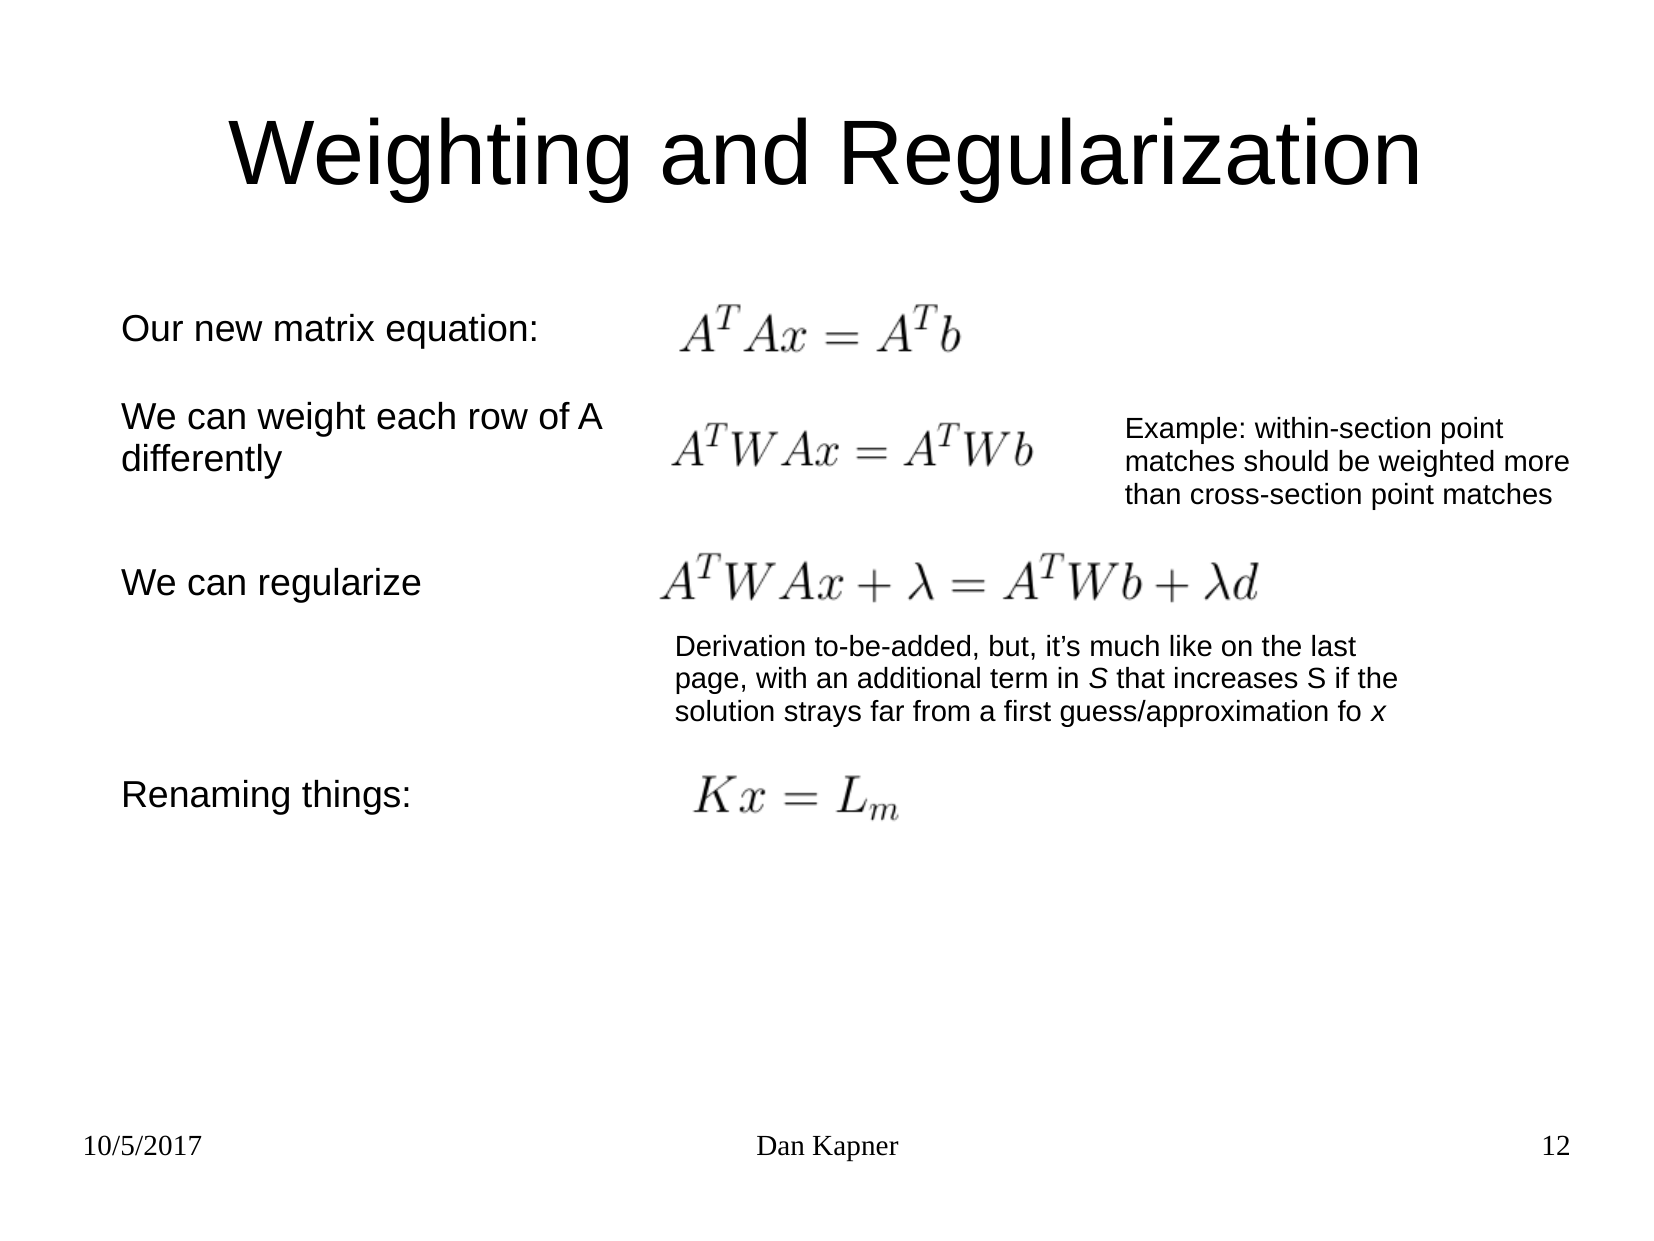

# Weighting and Regularization
Our new matrix equation:
We can weight each row of A differently
Example: within-section point matches should be weighted more than cross-section point matches
We can regularize
Derivation to-be-added, but, it’s much like on the last page, with an additional term in S that increases S if the solution strays far from a first guess/approximation fo x
Renaming things:
10/5/2017
Dan Kapner
12